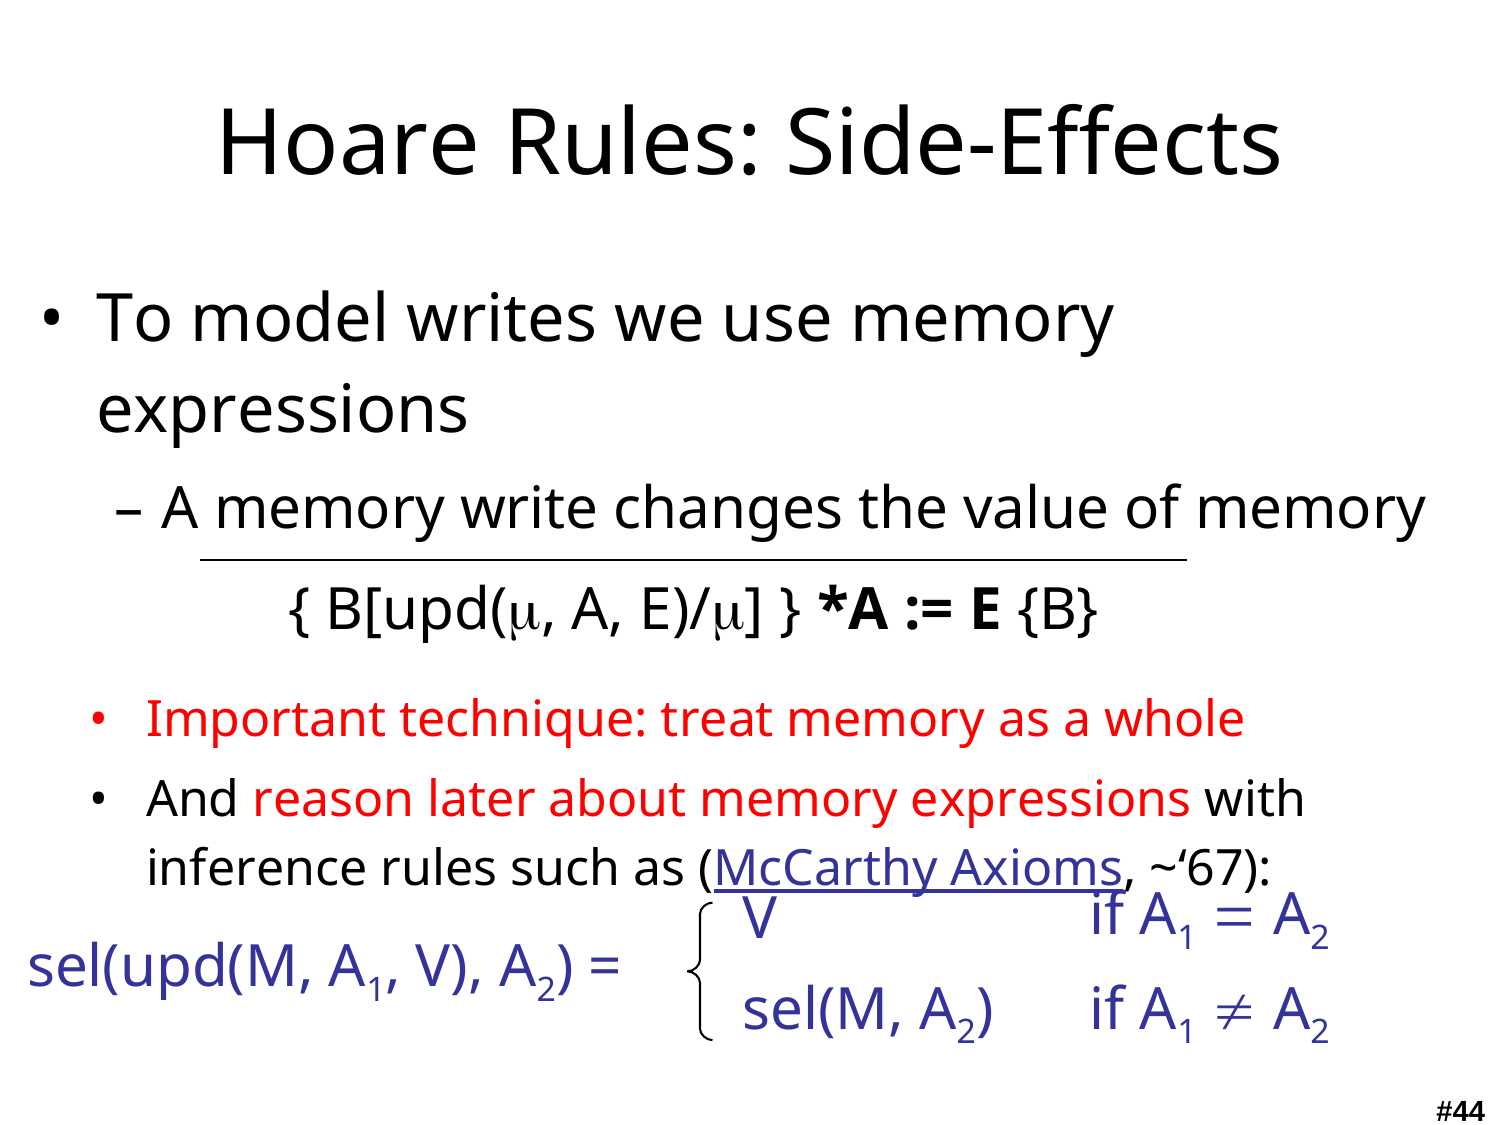

# Hoare Rules: Side-Effects
To model writes we use memory expressions
A memory write changes the value of memory
{ B[upd(, A, E)/] } *A := E {B}
Important technique: treat memory as a whole
And reason later about memory expressions with inference rules such as (McCarthy Axioms, ~‘67):
sel(upd(M, A1, V), A2) =
V
if A1  A2
sel(M, A2)
if A1  A2
44